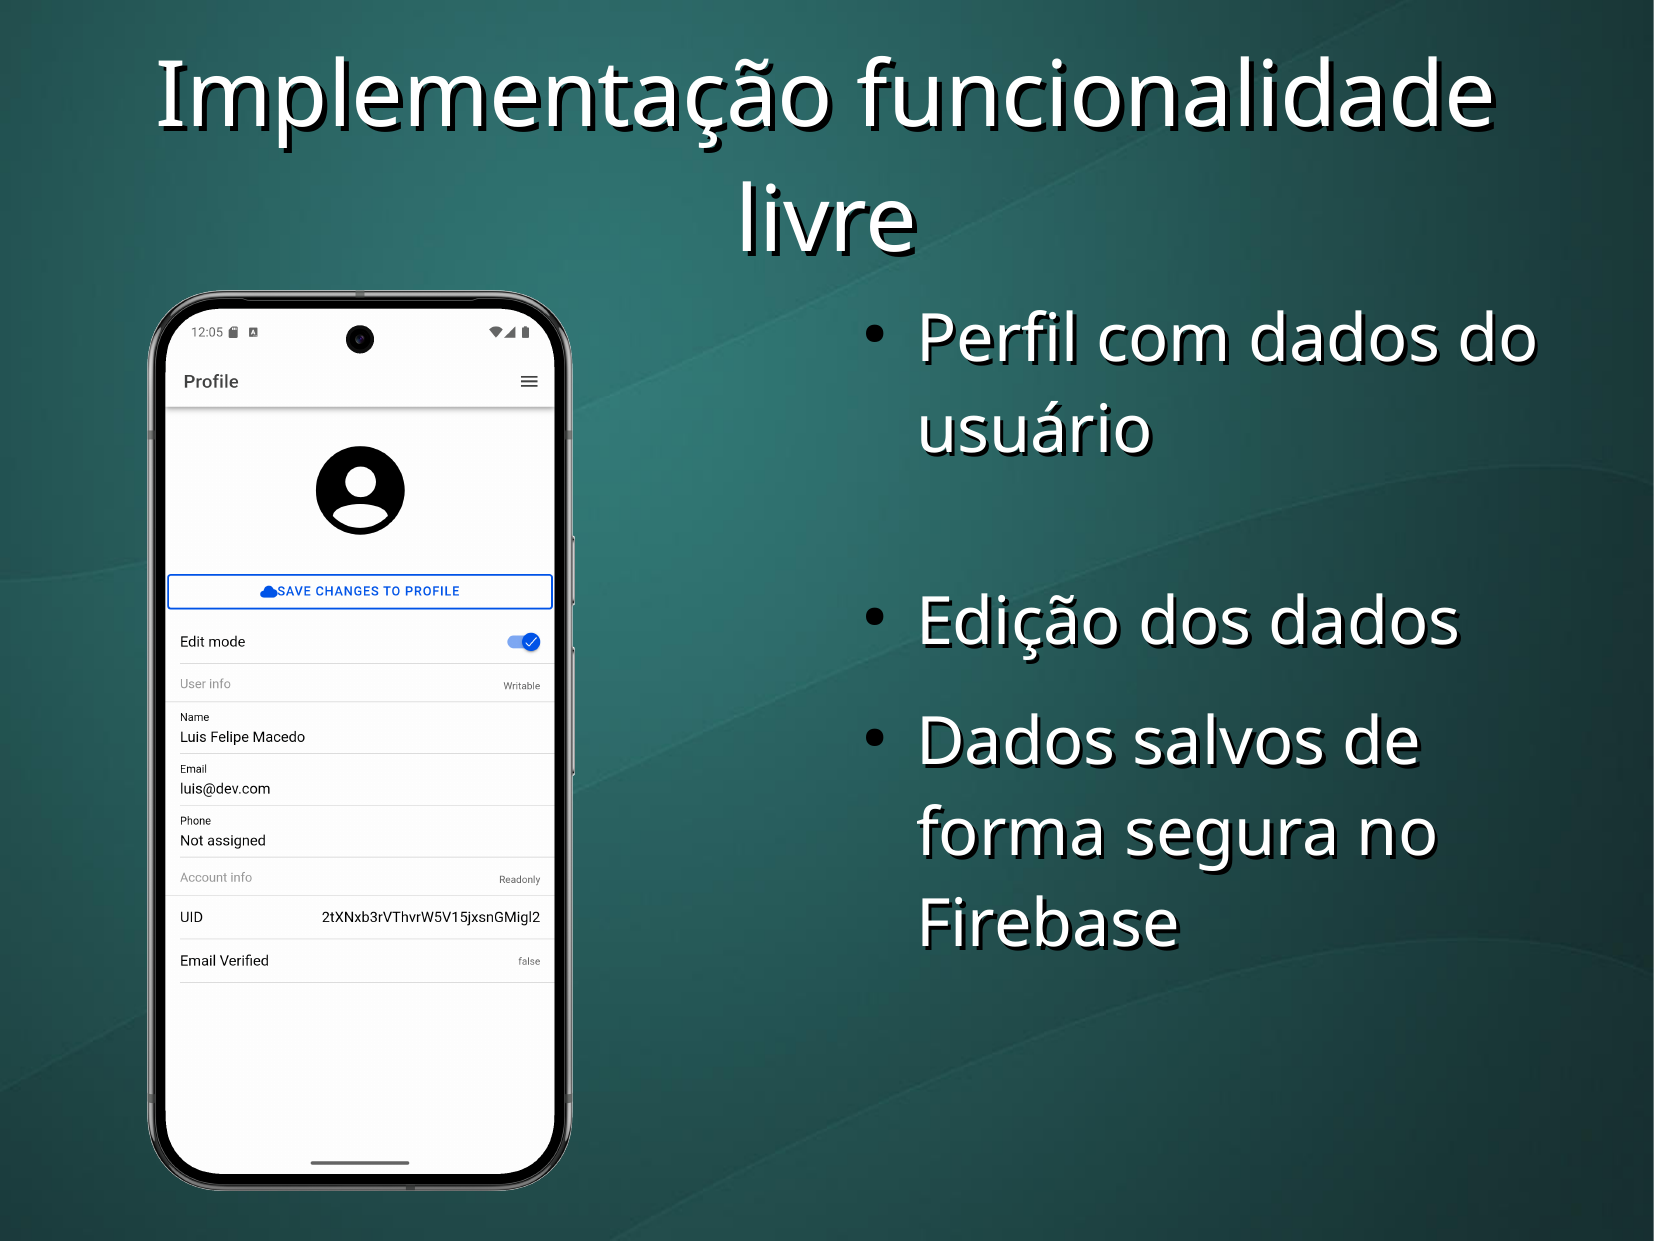

# Implementação funcionalidade livre
Perfil com dados do usuário
Edição dos dados
Dados salvos de forma segura no Firebase